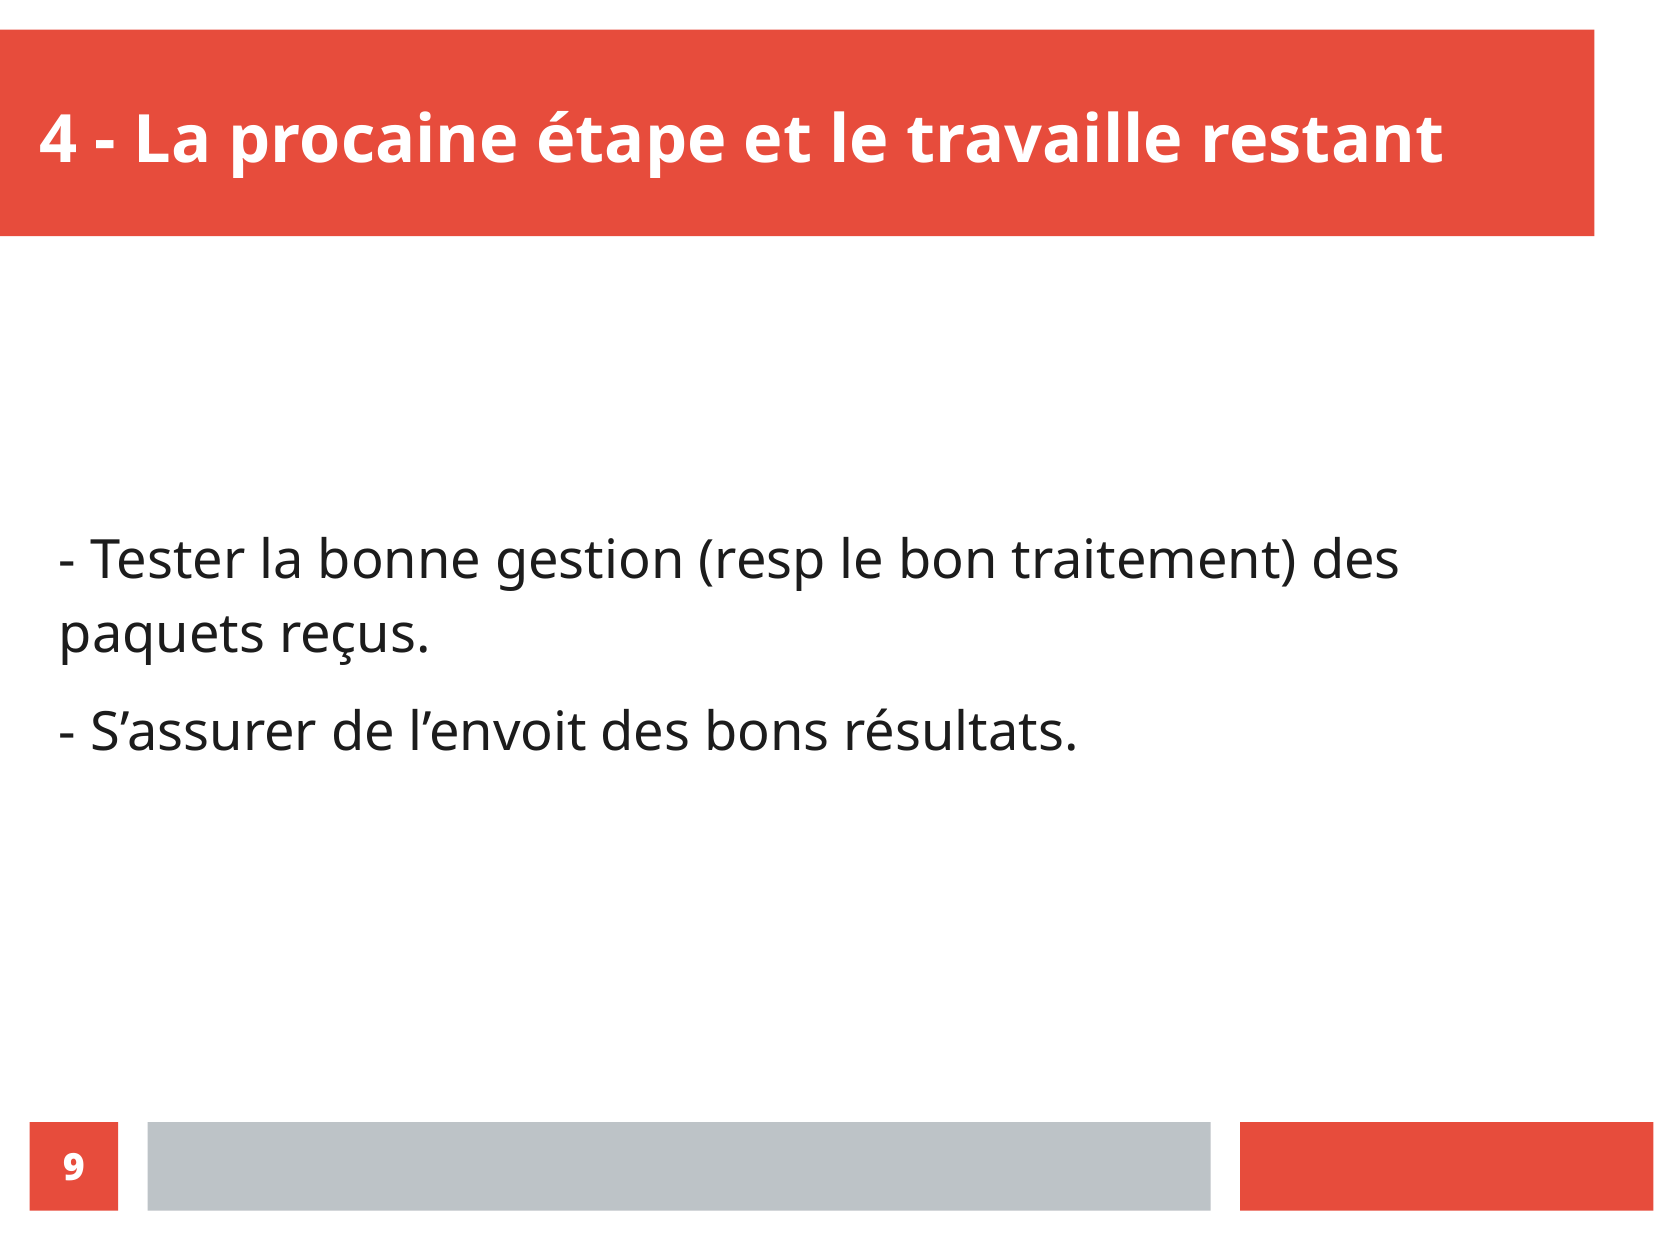

# 4 - La procaine étape et le travaille restant
- Tester la bonne gestion (resp le bon traitement) des paquets reçus.
- S’assurer de l’envoit des bons résultats.
9